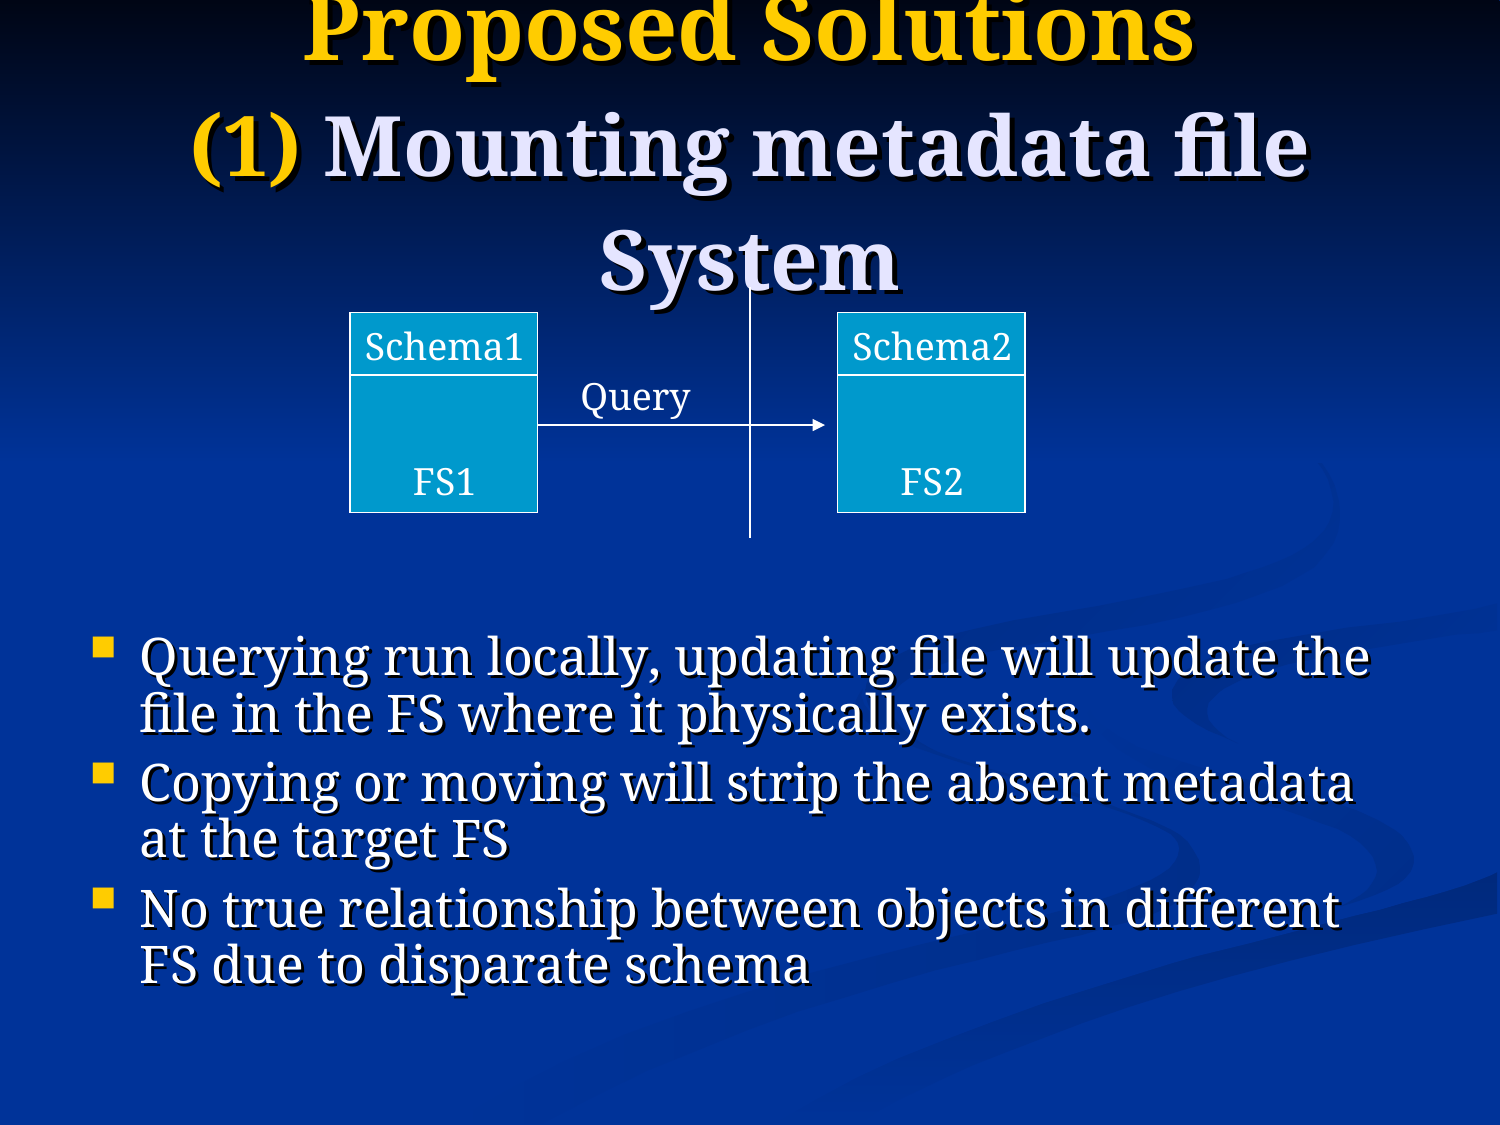

# Proposed Solutions (1) Mounting metadata file System
Querying run locally, updating file will update the file in the FS where it physically exists.
Copying or moving will strip the absent metadata at the target FS
No true relationship between objects in different FS due to disparate schema
Schema1
FS1
Schema2
FS2
Query